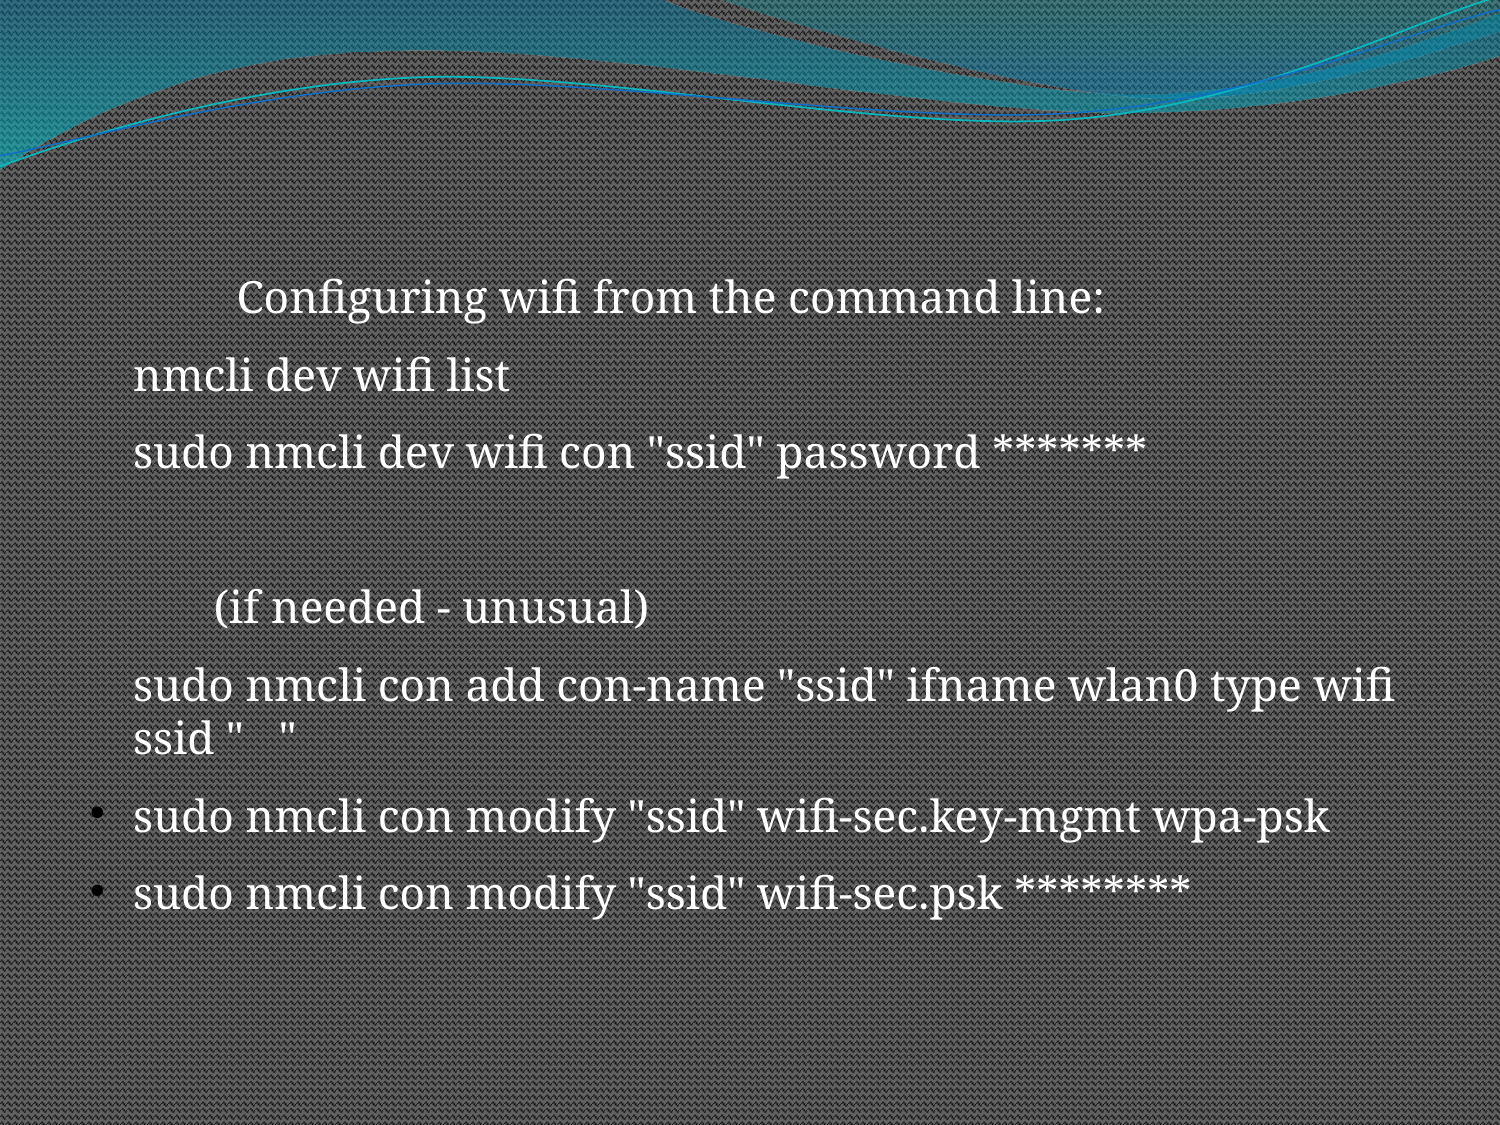

# Configuring wifi from the command line:
nmcli dev wifi list
sudo nmcli dev wifi con "ssid" password *******
 (if needed - unusual)
sudo nmcli con add con-name "ssid" ifname wlan0 type wifi ssid " "
sudo nmcli con modify "ssid" wifi-sec.key-mgmt wpa-psk
sudo nmcli con modify "ssid" wifi-sec.psk ********